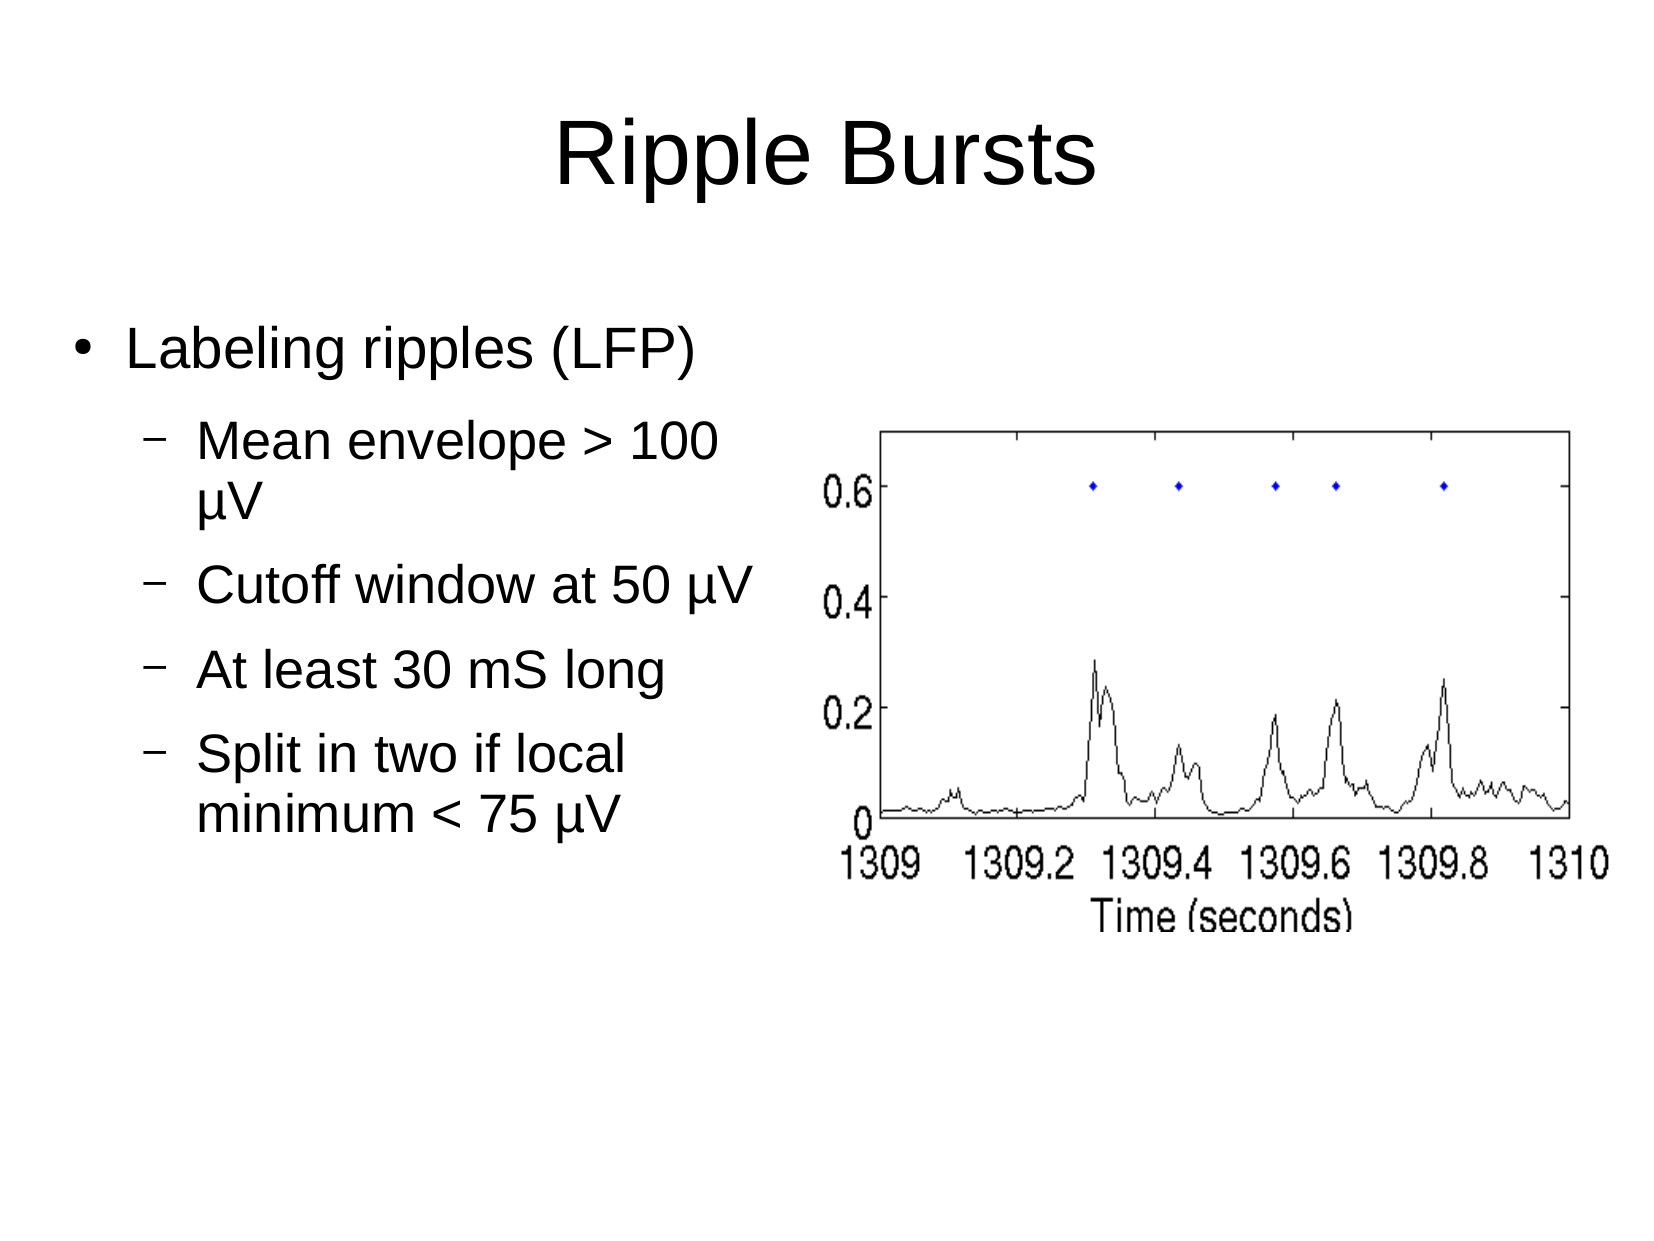

# Ripple Bursts
Labeling ripples (LFP)
Mean envelope > 100 µV
Cutoff window at 50 µV
At least 30 mS long
Split in two if local minimum < 75 µV